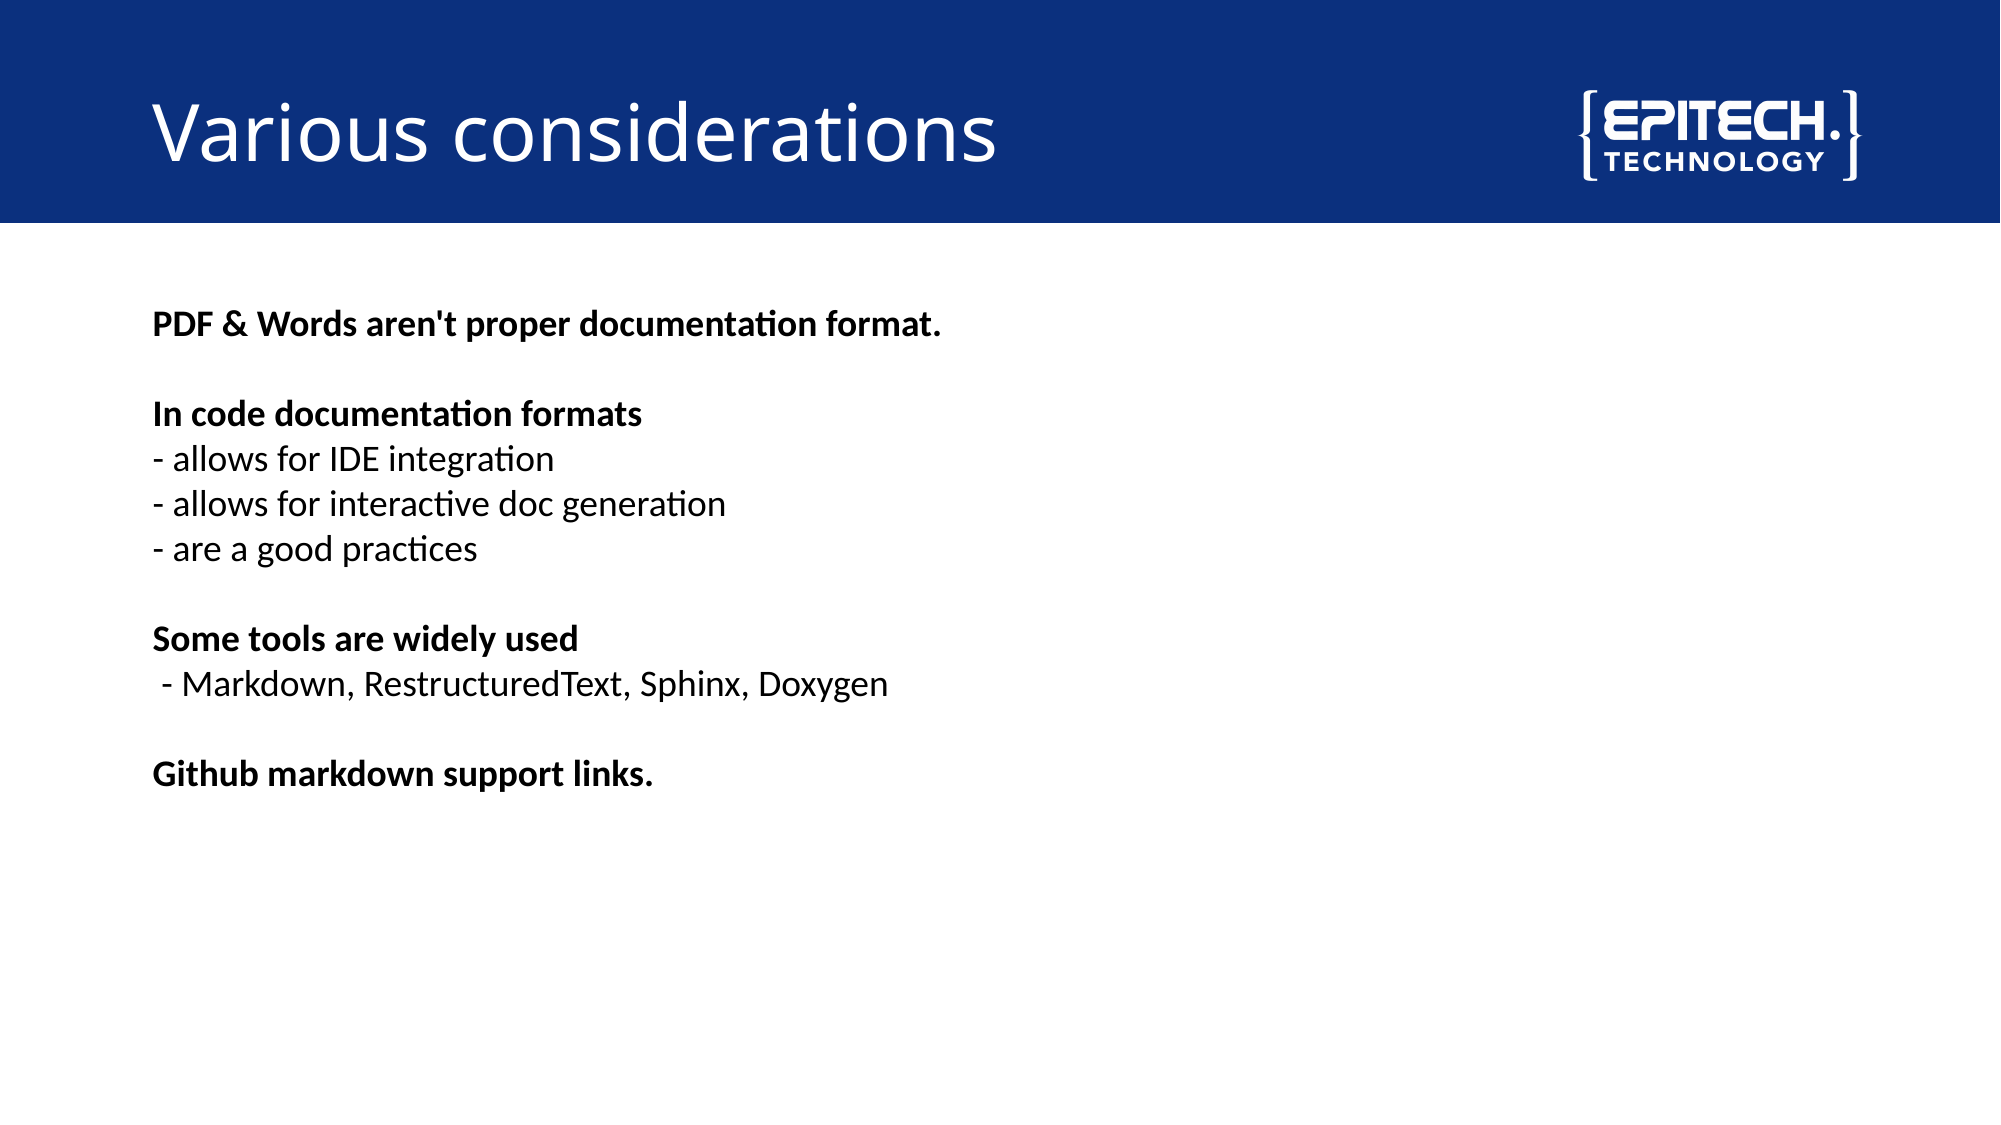

# Various considerations
PDF & Words aren't proper documentation format.
In code documentation formats
- allows for IDE integration
- allows for interactive doc generation
- are a good practices
Some tools are widely used
 - Markdown, RestructuredText, Sphinx, Doxygen
Github markdown support links.